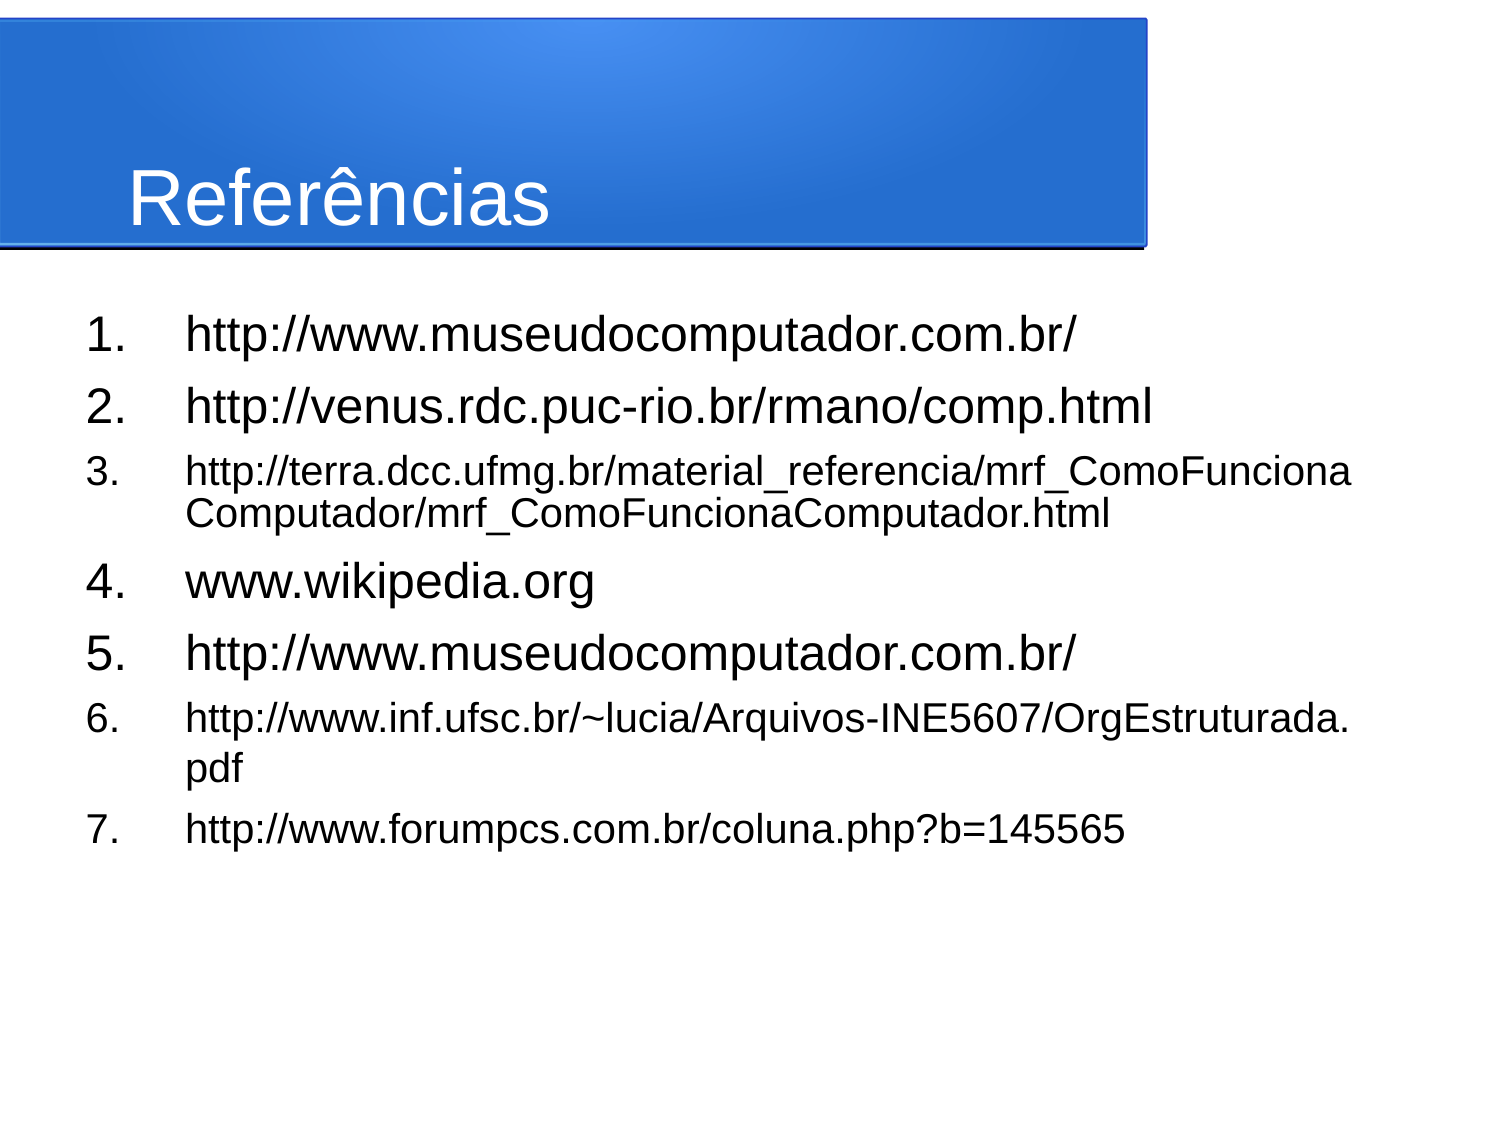

# Referências
http://www.museudocomputador.com.br/
http://venus.rdc.puc-rio.br/rmano/comp.html
http://terra.dcc.ufmg.br/material_referencia/mrf_ComoFuncionaComputador/mrf_ComoFuncionaComputador.html
www.wikipedia.org
http://www.museudocomputador.com.br/
http://www.inf.ufsc.br/~lucia/Arquivos-INE5607/OrgEstruturada.pdf
http://www.forumpcs.com.br/coluna.php?b=145565